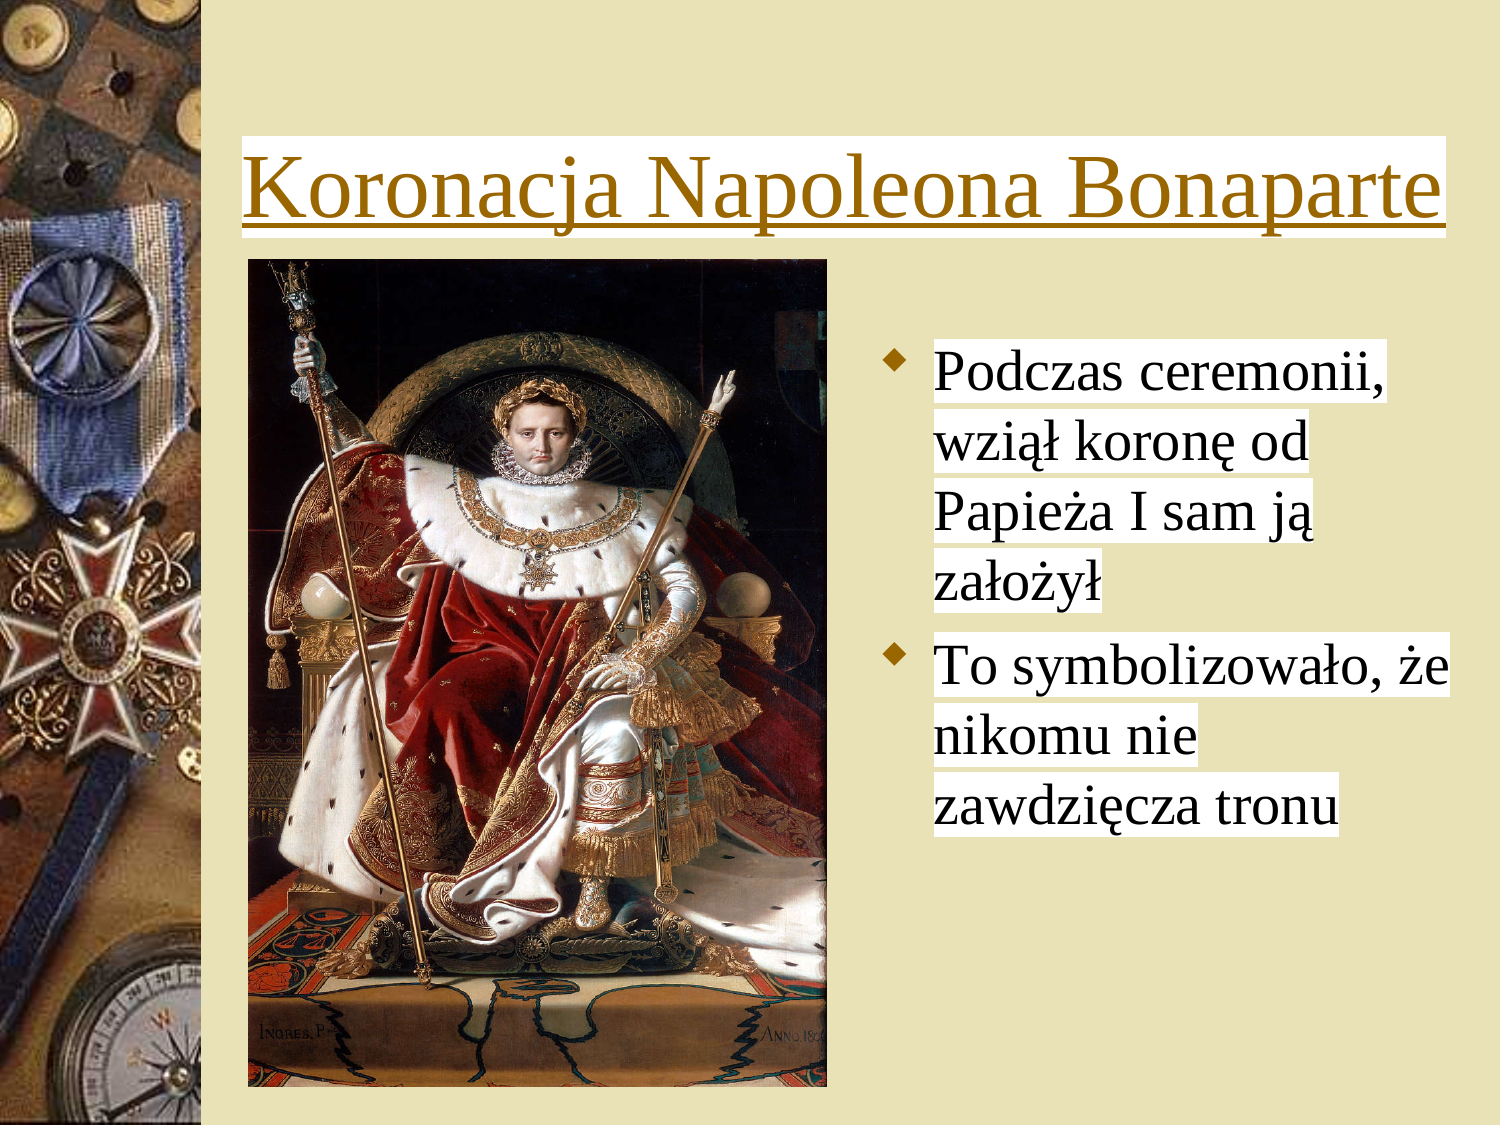

# Koronacja Napoleona Bonaparte
Podczas ceremonii, wziął koronę od Papieża I sam ją założył
To symbolizowało, że nikomu nie zawdzięcza tronu